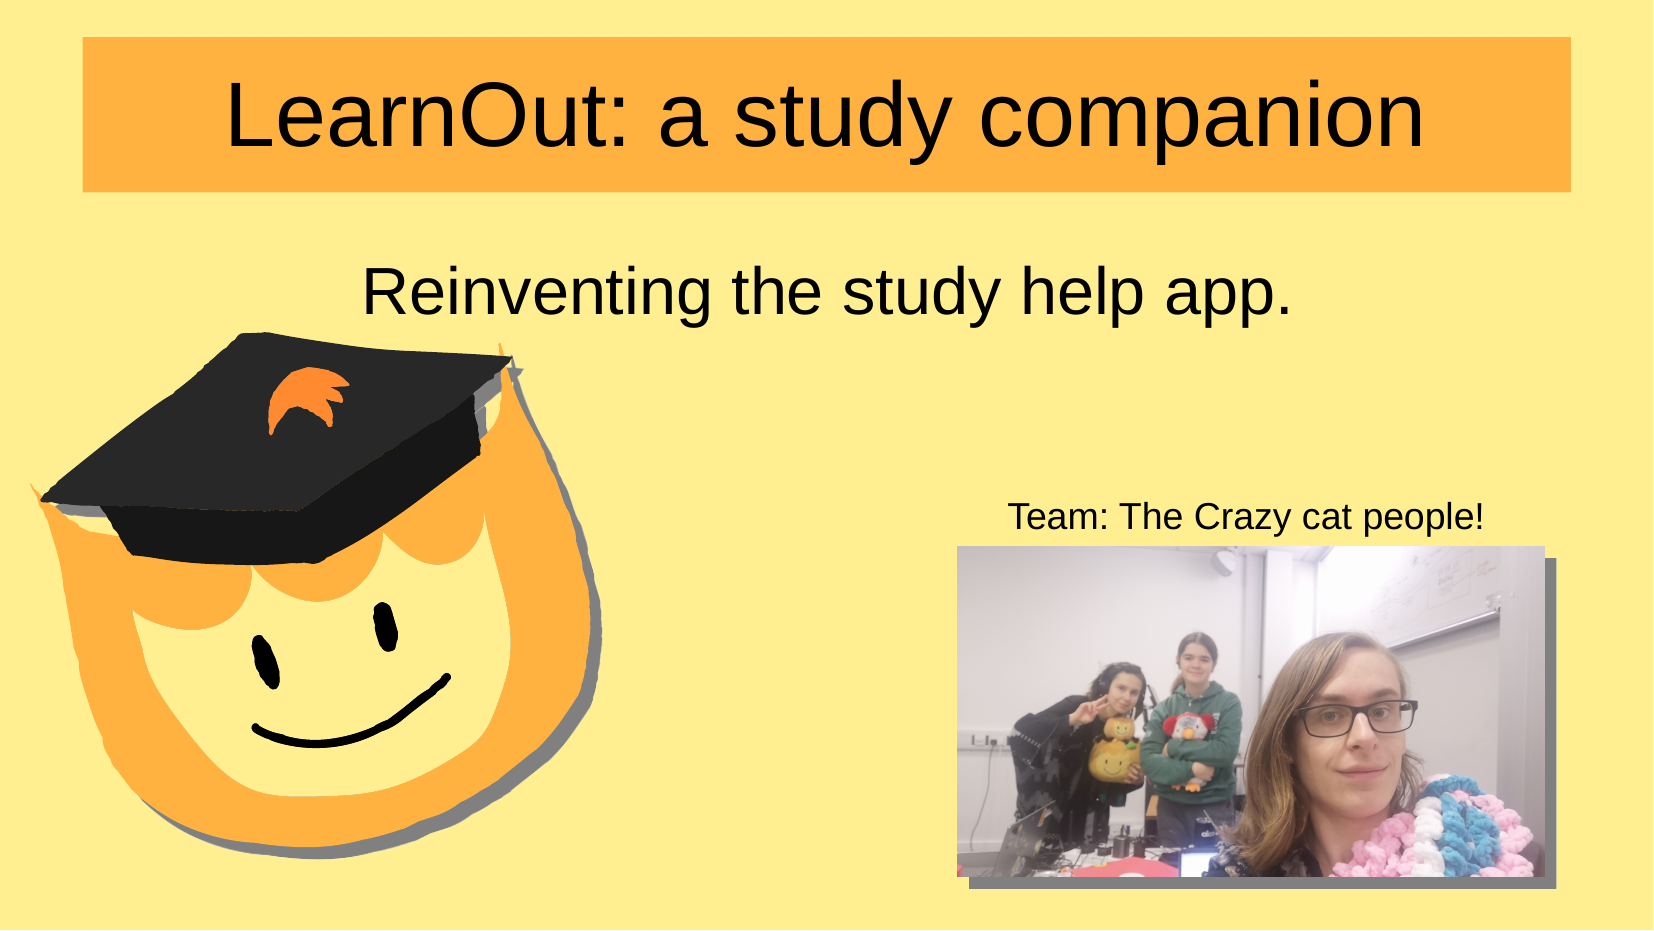

# LearnOut: a study companion
Reinventing the study help app.
Team: The Crazy cat people!